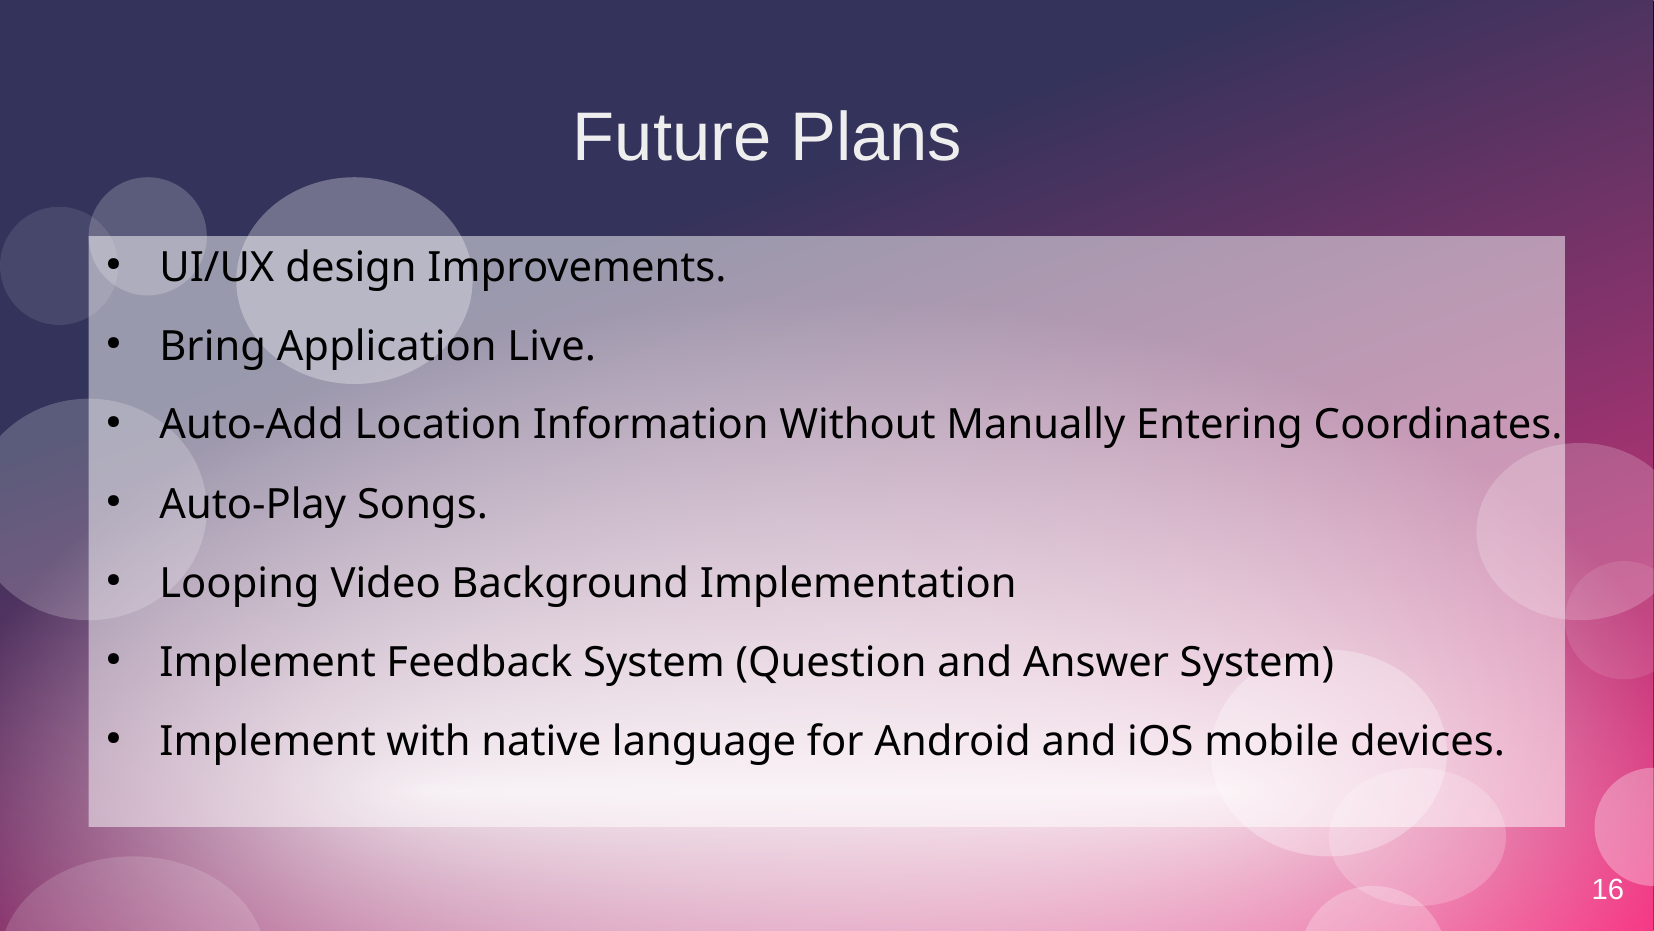

Future Plans
# UI/UX design Improvements.
Bring Application Live.
Auto-Add Location Information Without Manually Entering Coordinates.
Auto-Play Songs.
Looping Video Background Implementation
Implement Feedback System (Question and Answer System)
Implement with native language for Android and iOS mobile devices.